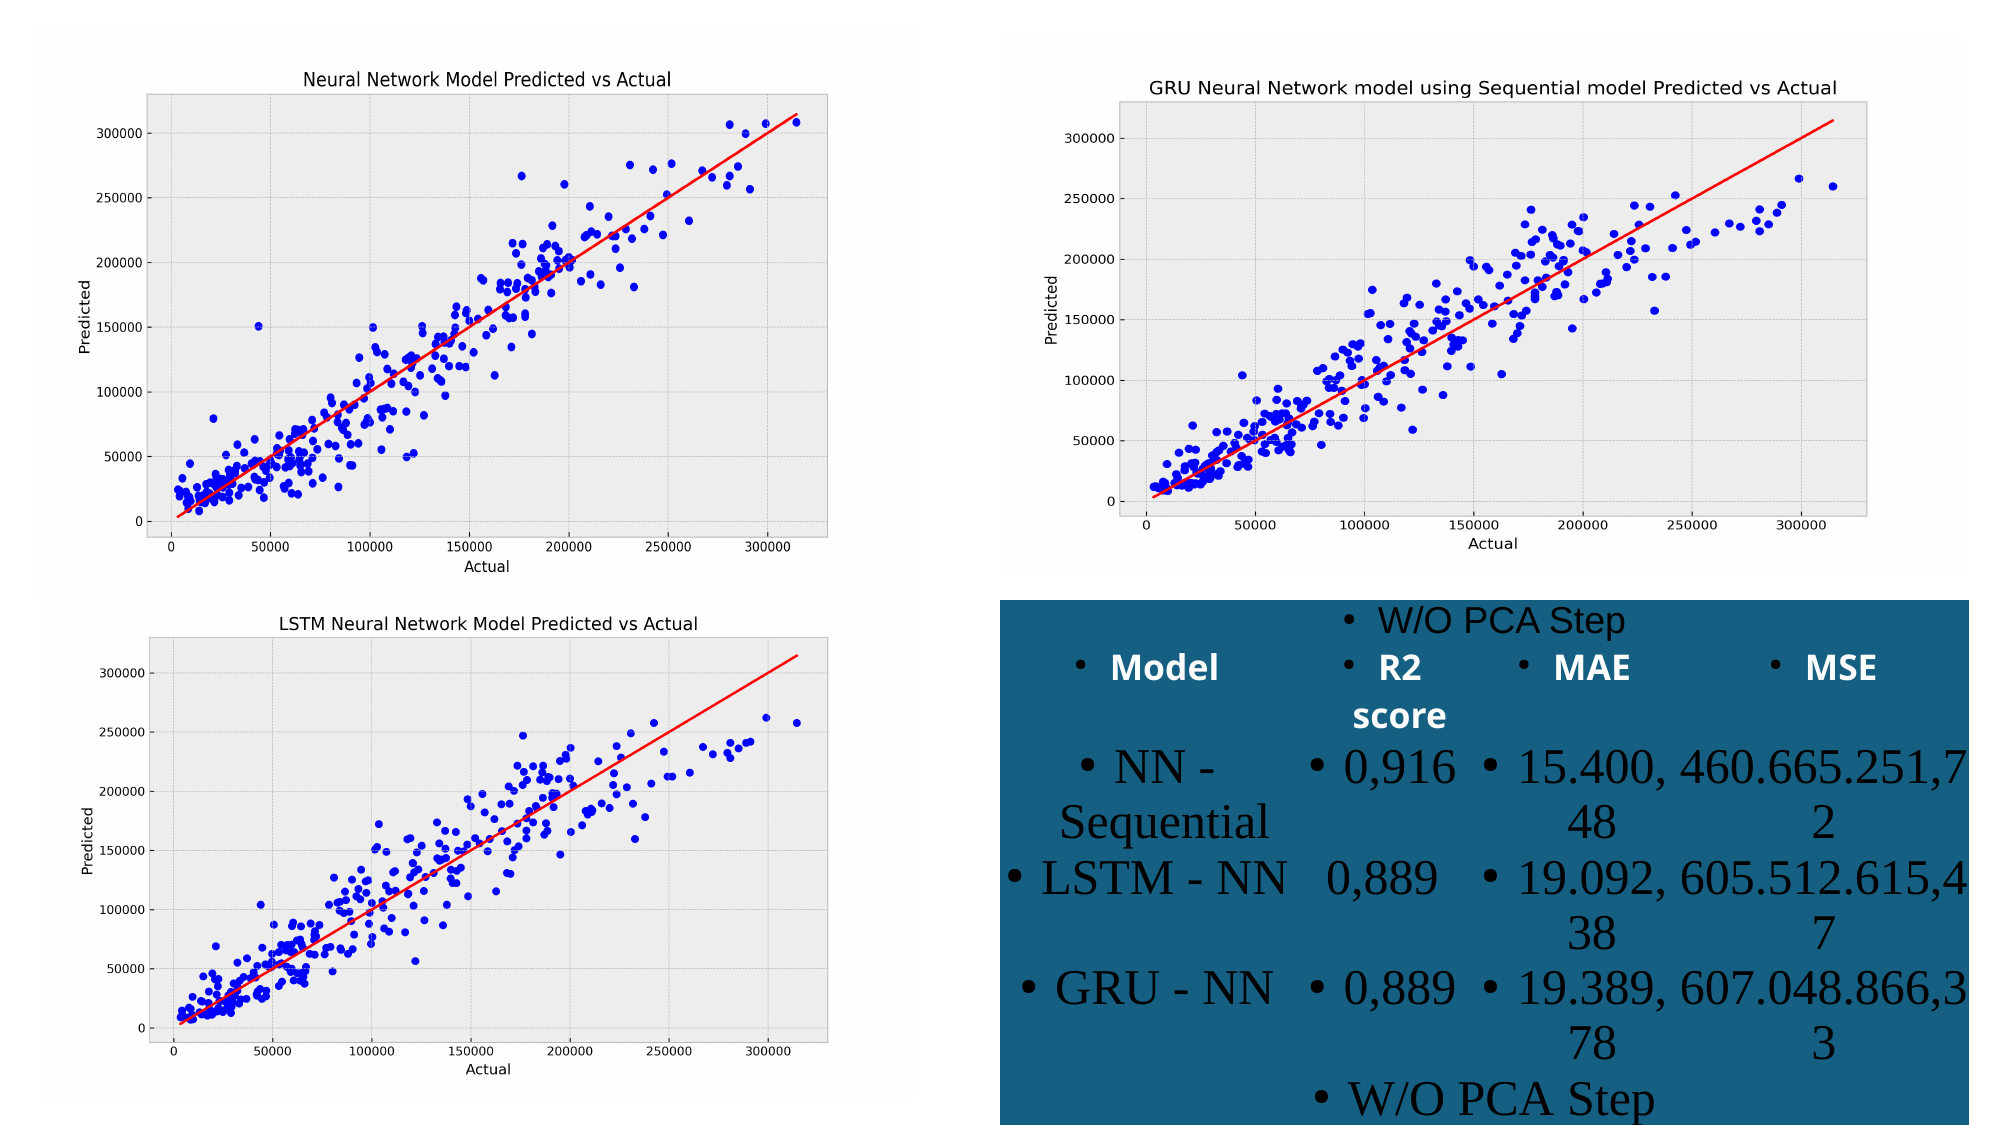

| W/O PCA Step | | | |
| --- | --- | --- | --- |
| Model | R2 score | MAE | MSE |
| NN - Sequential | 0,916 | 15.400,48 | 460.665.251,72 |
| LSTM - NN | 0,889 | 19.092,38 | 605.512.615,47 |
| GRU - NN | 0,889 | 19.389,78 | 607.048.866,33 |
| W/O PCA Step | | | |